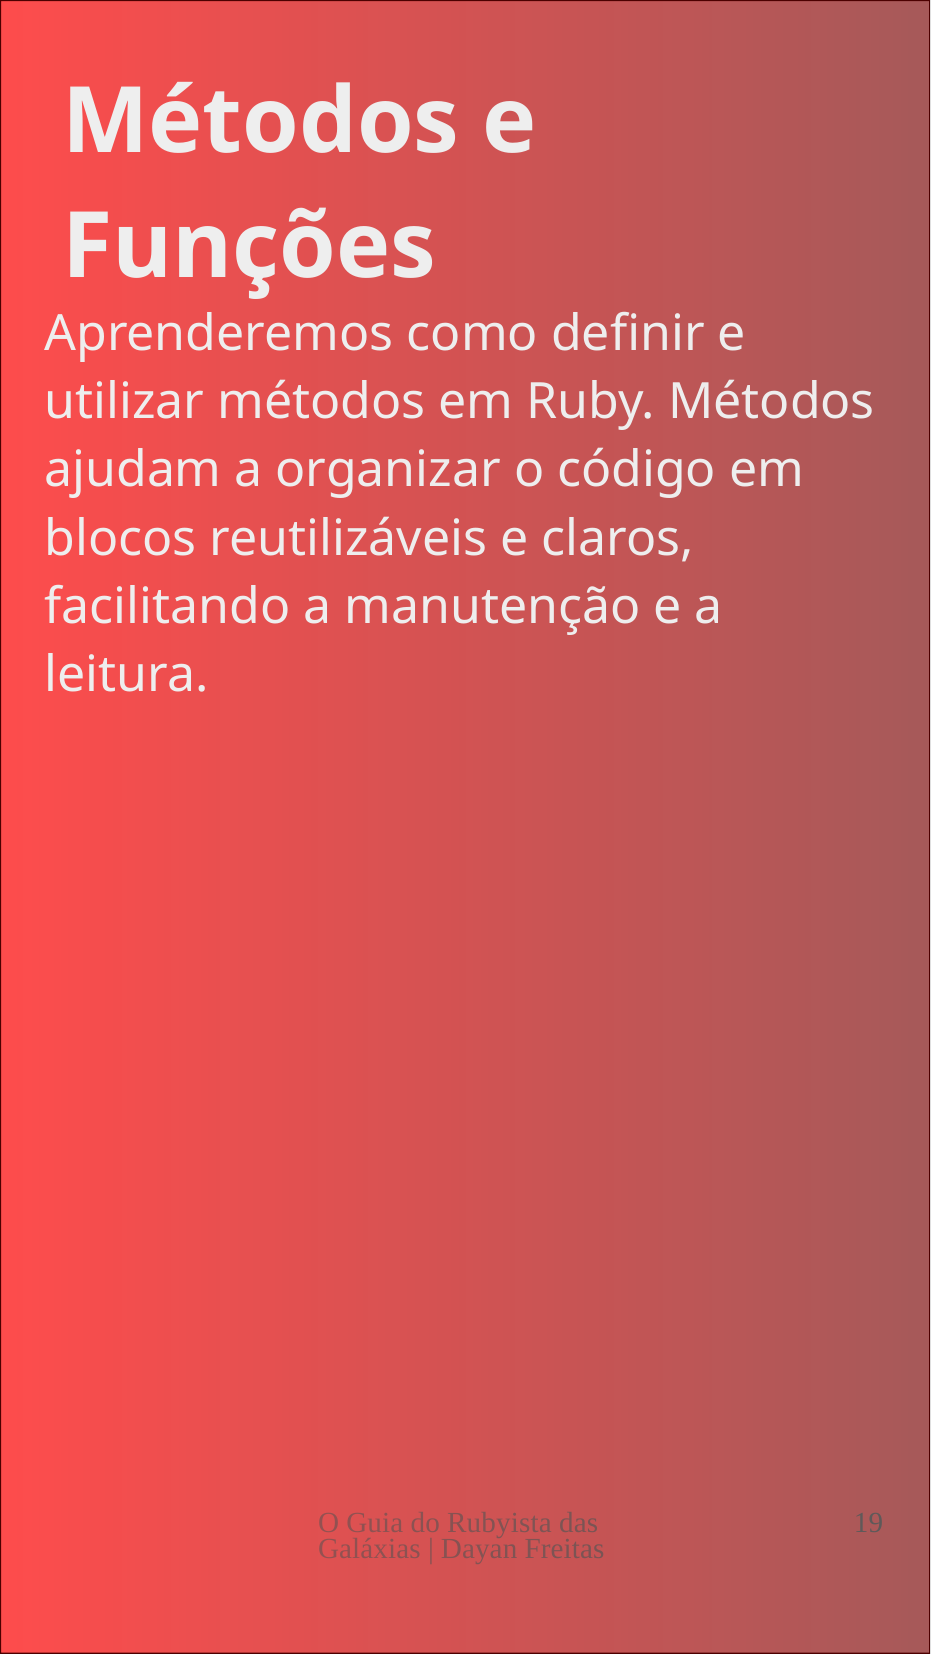

Métodos e Funções
Aprenderemos como definir e utilizar métodos em Ruby. Métodos ajudam a organizar o código em blocos reutilizáveis e claros, facilitando a manutenção e a leitura.
O Guia do Rubyista das Galáxias | Dayan Freitas
19